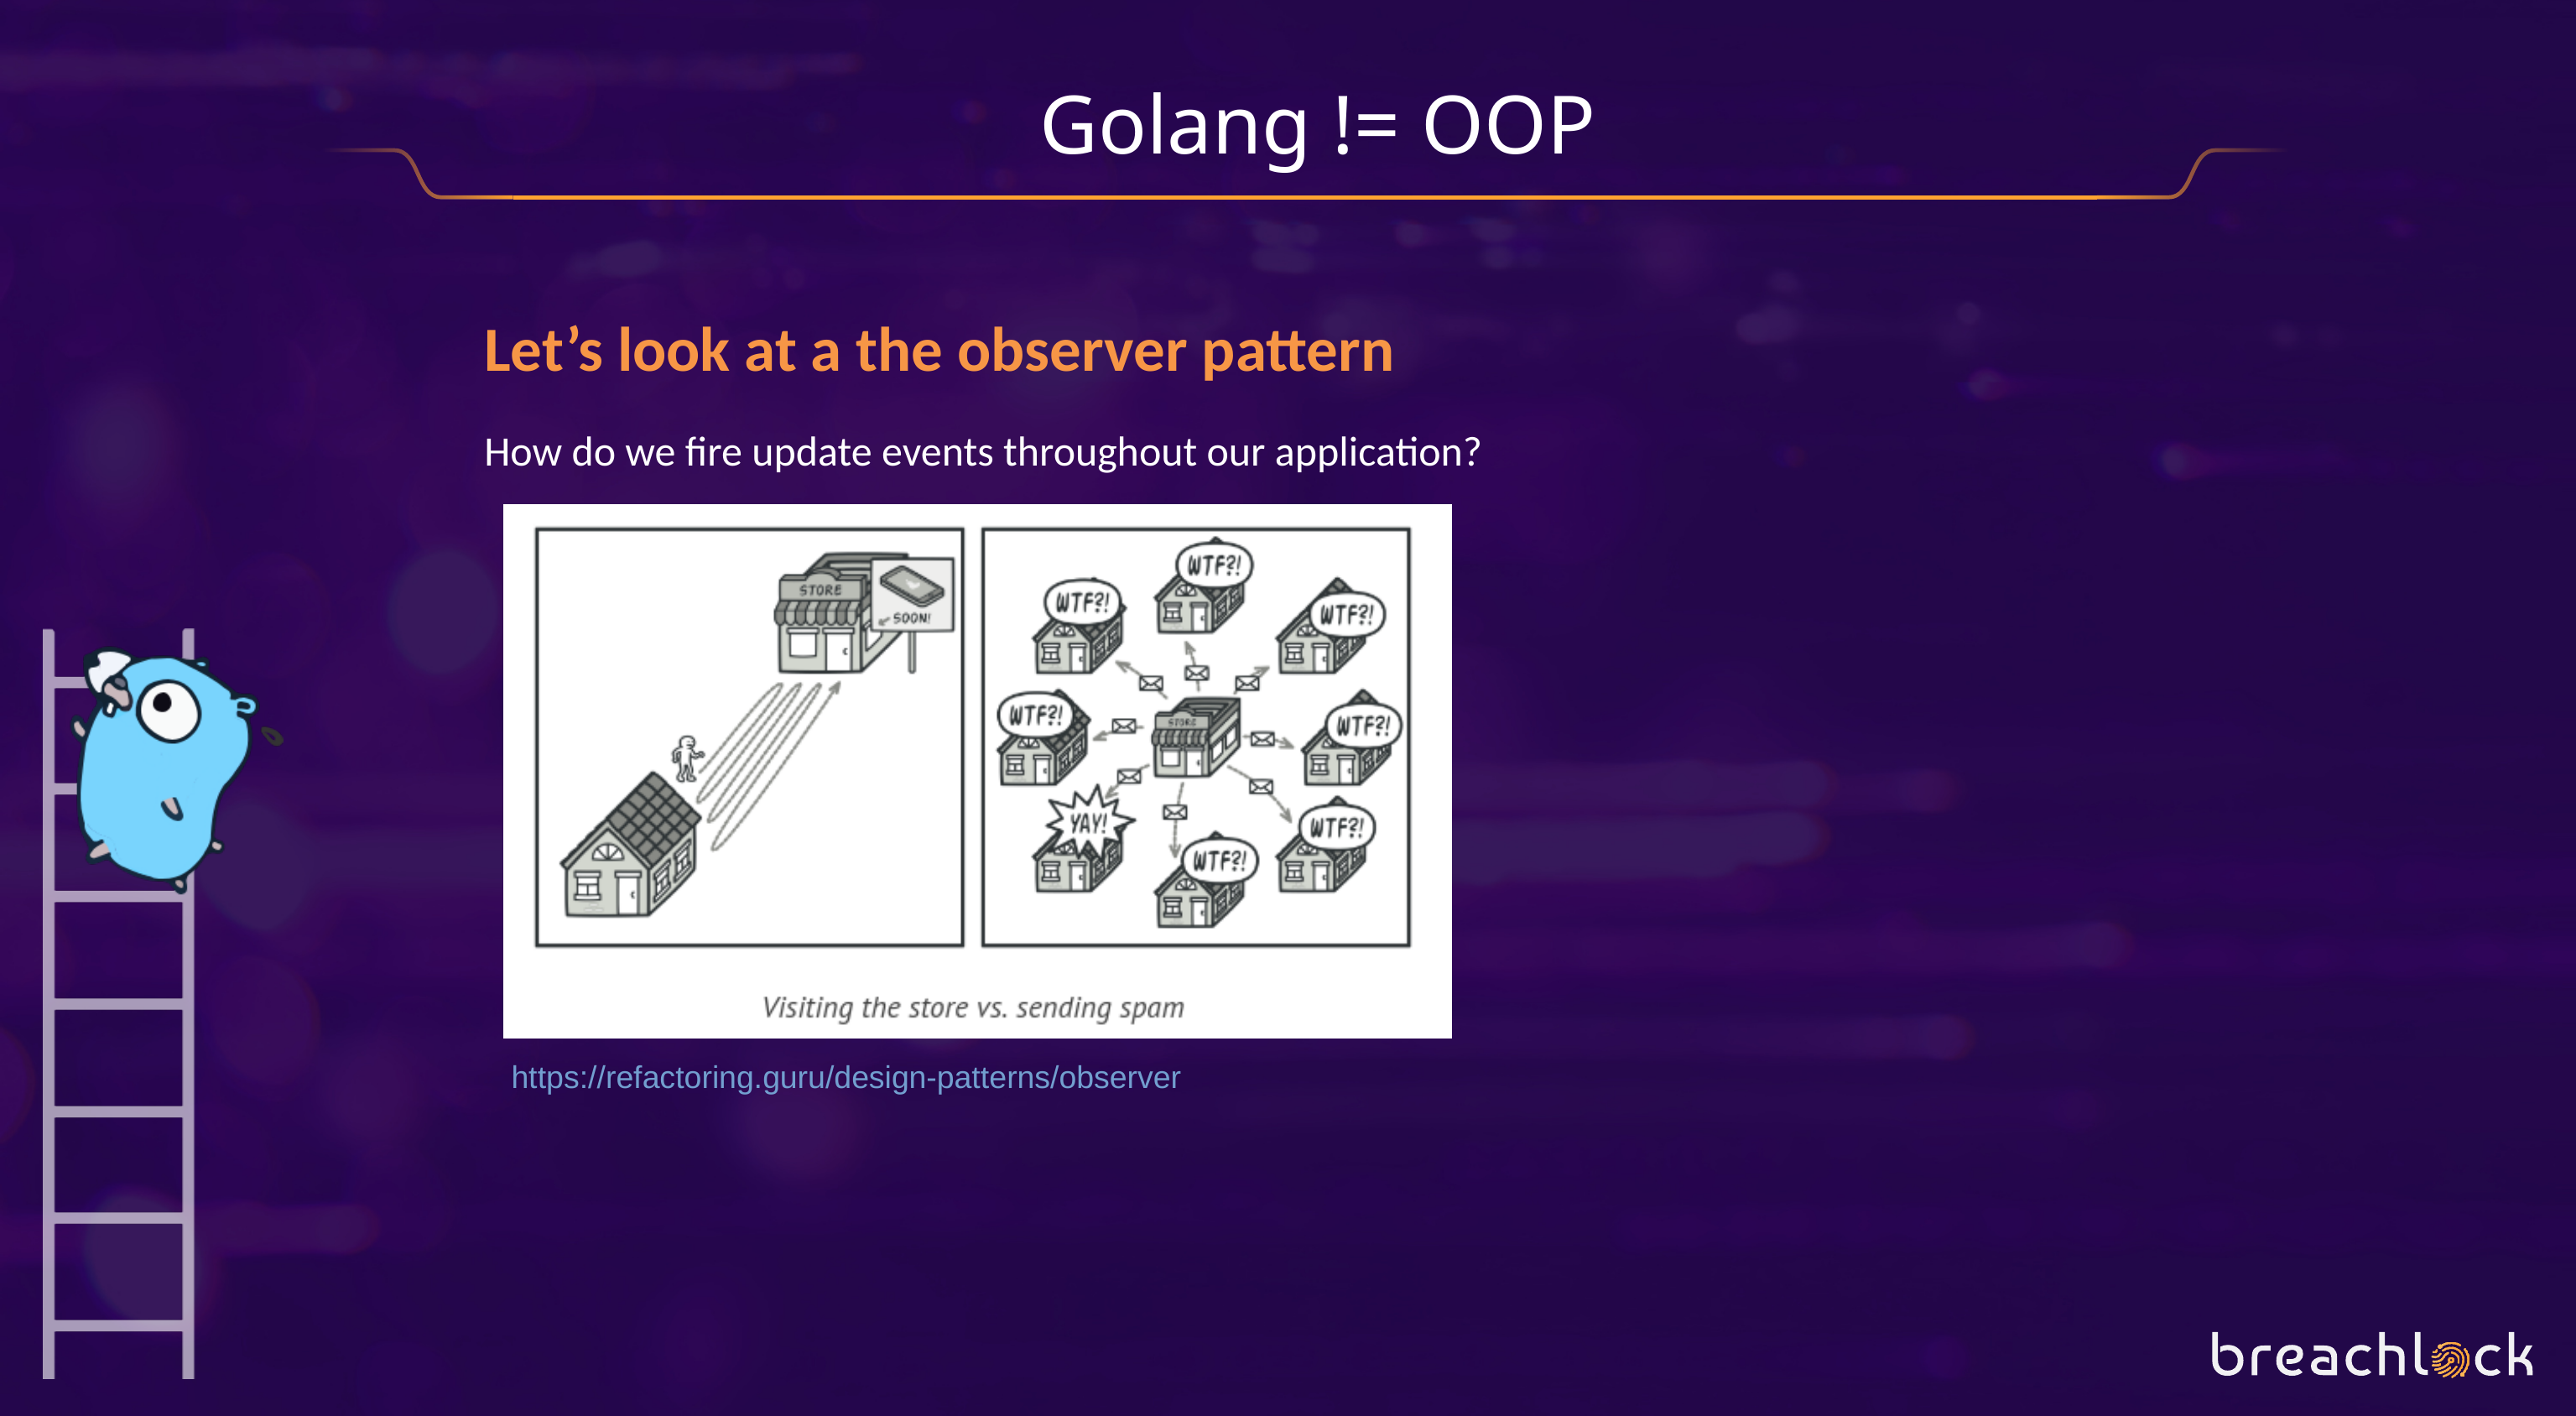

Golang != OOP
Let’s look at a the observer pattern
How do we fire update events throughout our application?
https://refactoring.guru/design-patterns/observer